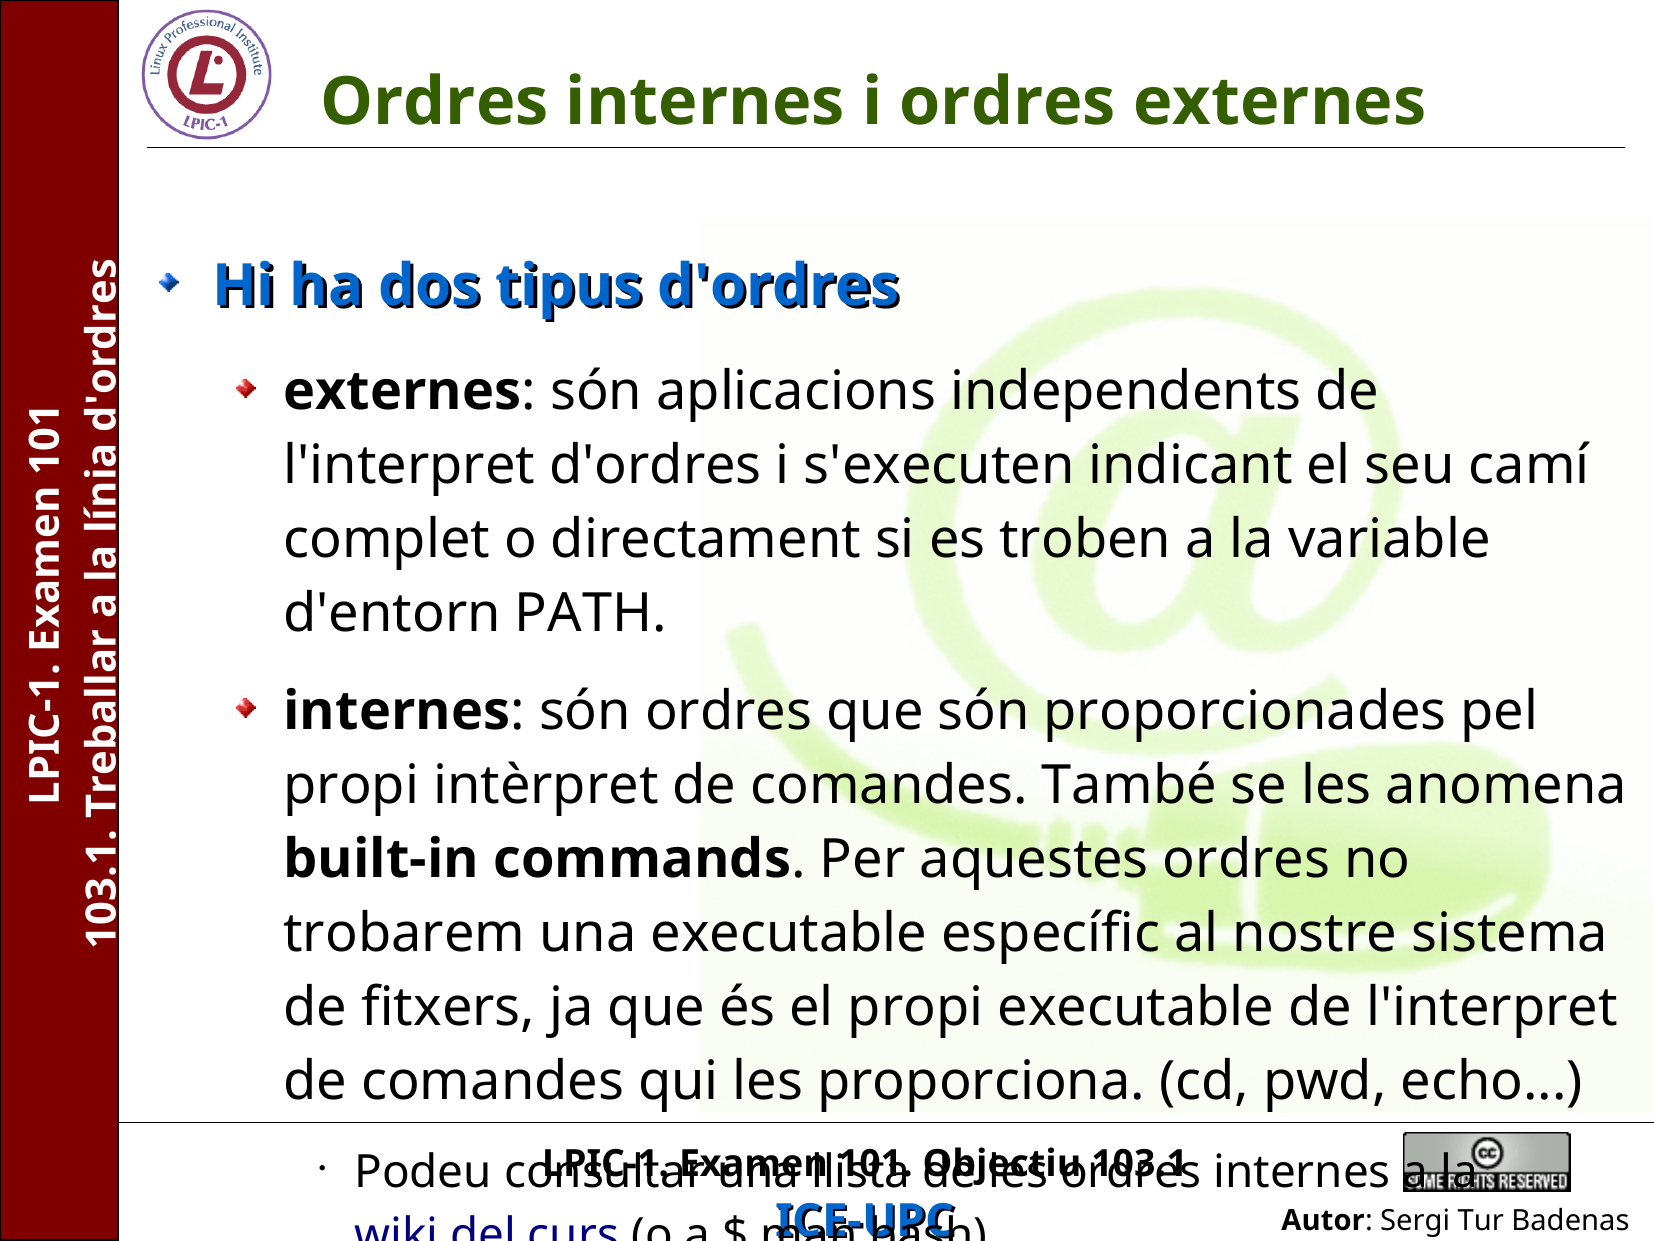

# Ordres internes i ordres externes
Hi ha dos tipus d'ordres
externes: són aplicacions independents de l'interpret d'ordres i s'executen indicant el seu camí complet o directament si es troben a la variable d'entorn PATH.
internes: són ordres que són proporcionades pel propi intèrpret de comandes. També se les anomena built-in commands. Per aquestes ordres no trobarem una executable específic al nostre sistema de fitxers, ja que és el propi executable de l'interpret de comandes qui les proporciona. (cd, pwd, echo...)
Podeu consultar una llista de les ordres internes a la wiki del curs (o a $ man bash)